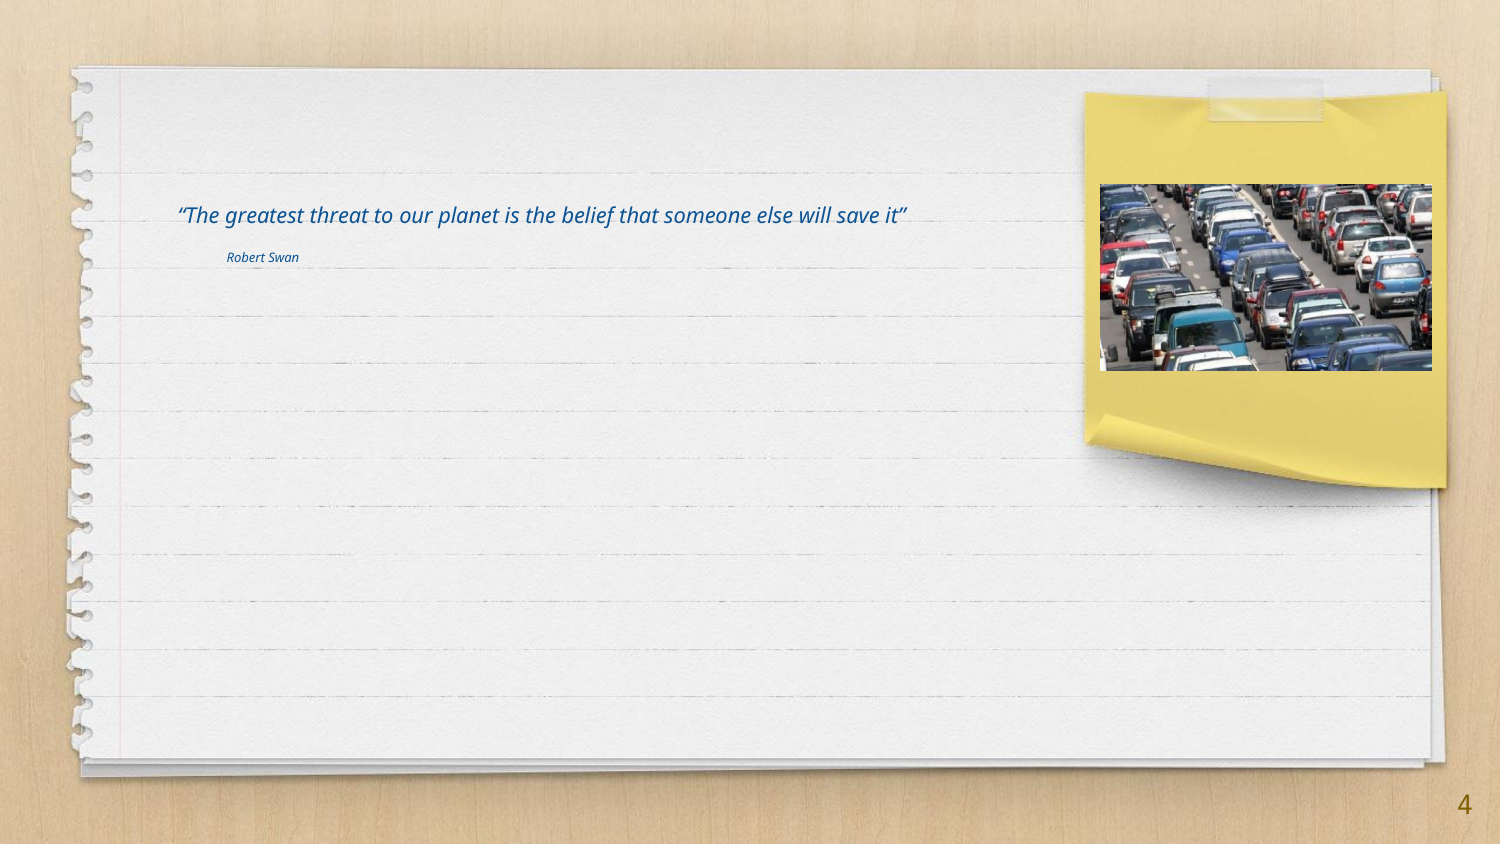

# “The greatest threat to our planet is the belief that someone else will save it”
			 Robert Swan
4